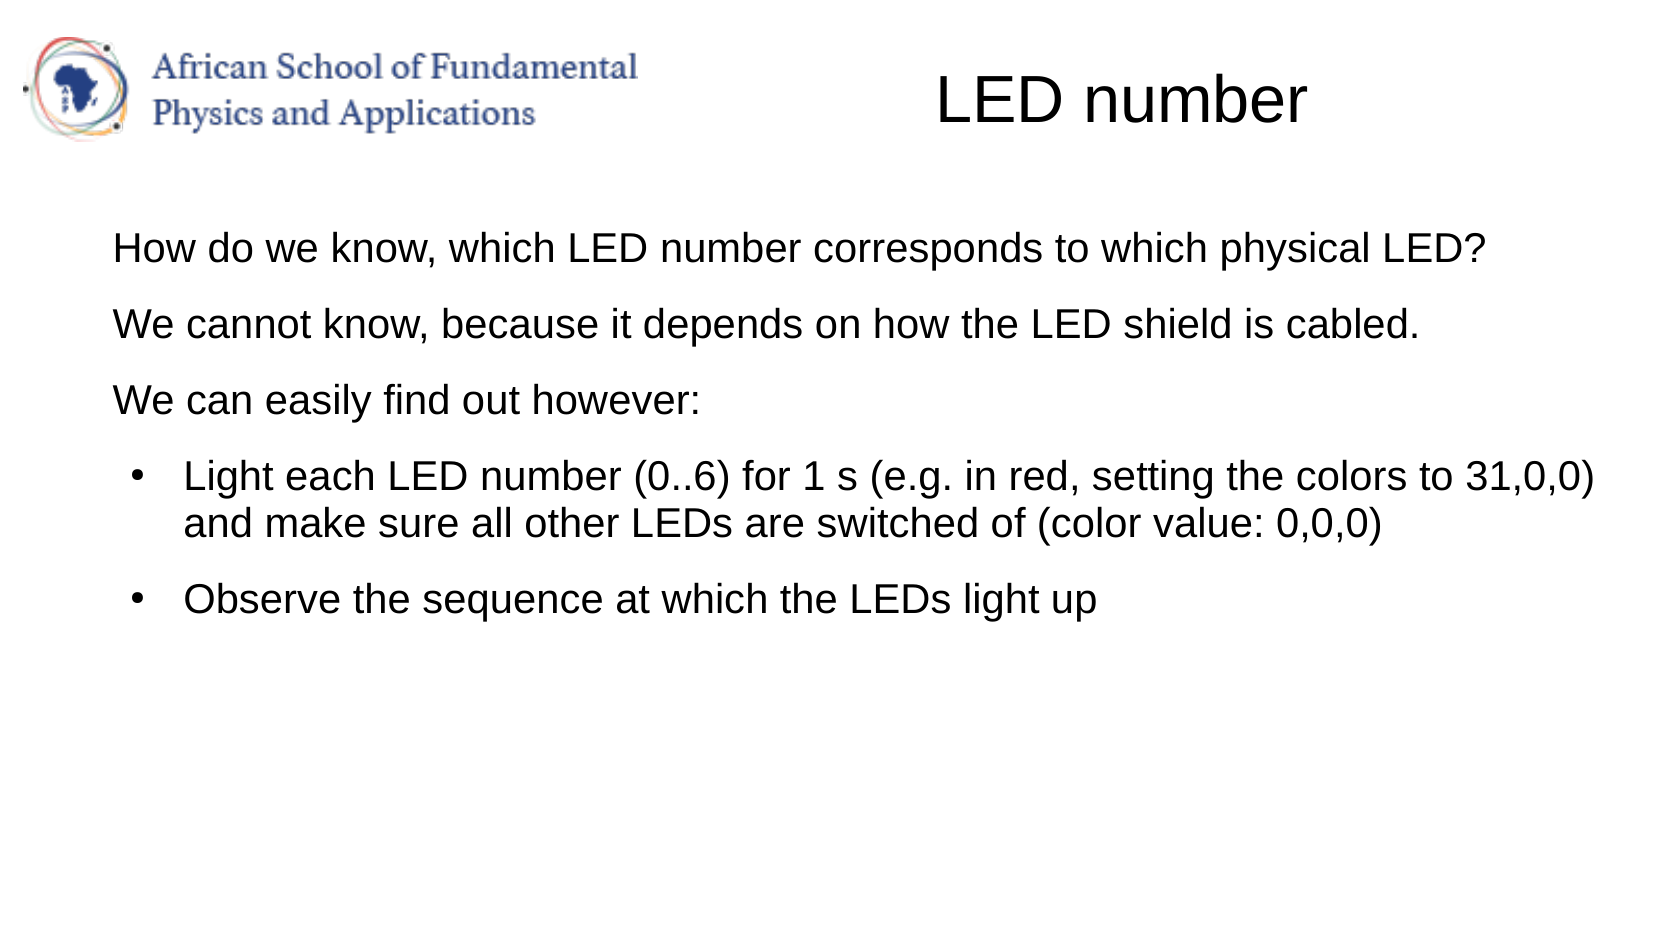

# LED number
How do we know, which LED number corresponds to which physical LED?
We cannot know, because it depends on how the LED shield is cabled.
We can easily find out however:
Light each LED number (0..6) for 1 s (e.g. in red, setting the colors to 31,0,0) and make sure all other LEDs are switched of (color value: 0,0,0)
Observe the sequence at which the LEDs light up